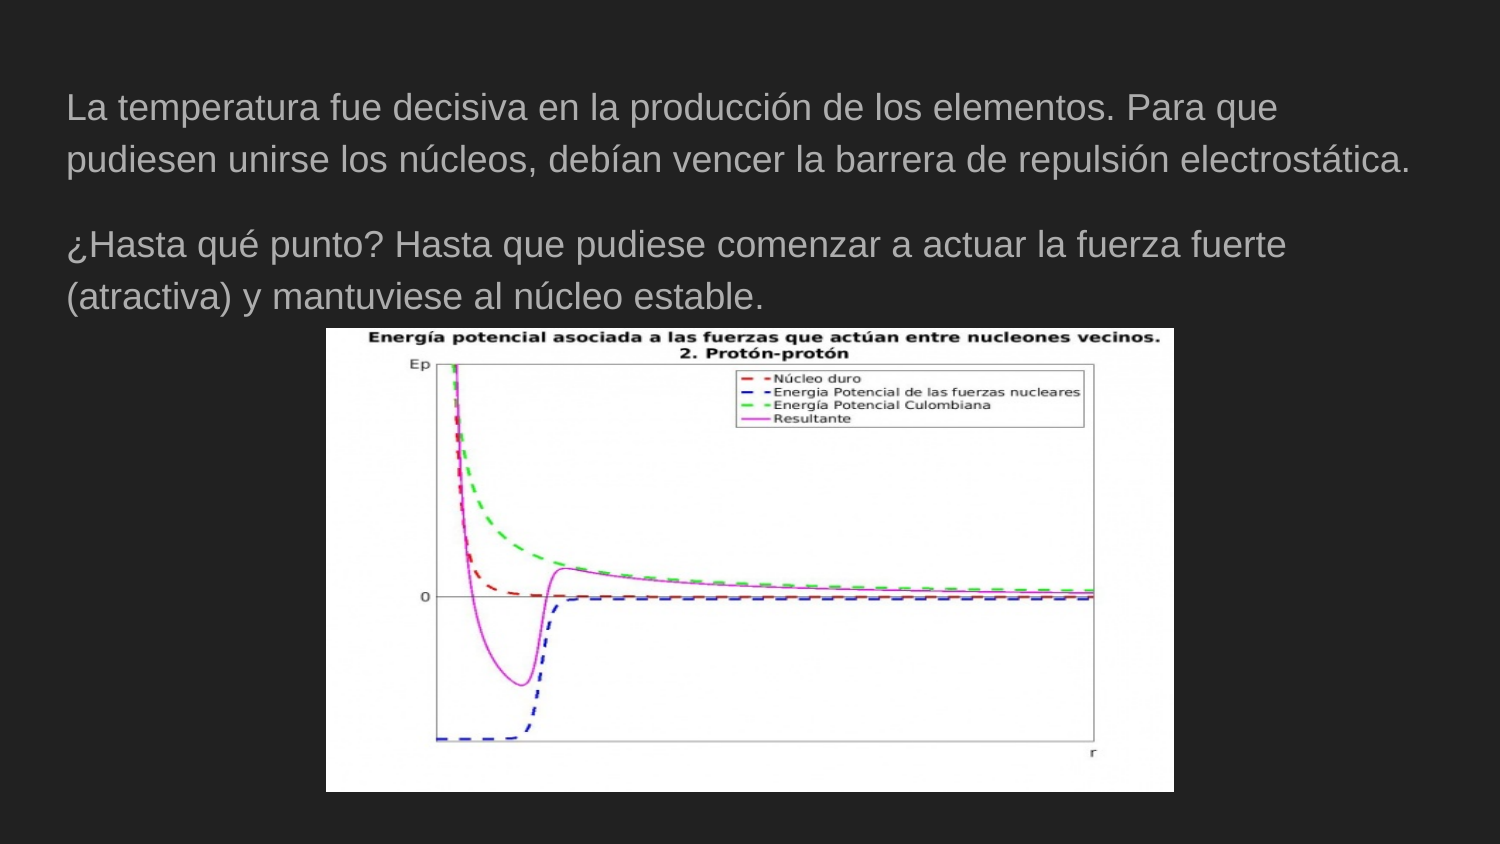

# La temperatura fue decisiva en la producción de los elementos. Para que pudiesen unirse los núcleos, debían vencer la barrera de repulsión electrostática.
¿Hasta qué punto? Hasta que pudiese comenzar a actuar la fuerza fuerte (atractiva) y mantuviese al núcleo estable.